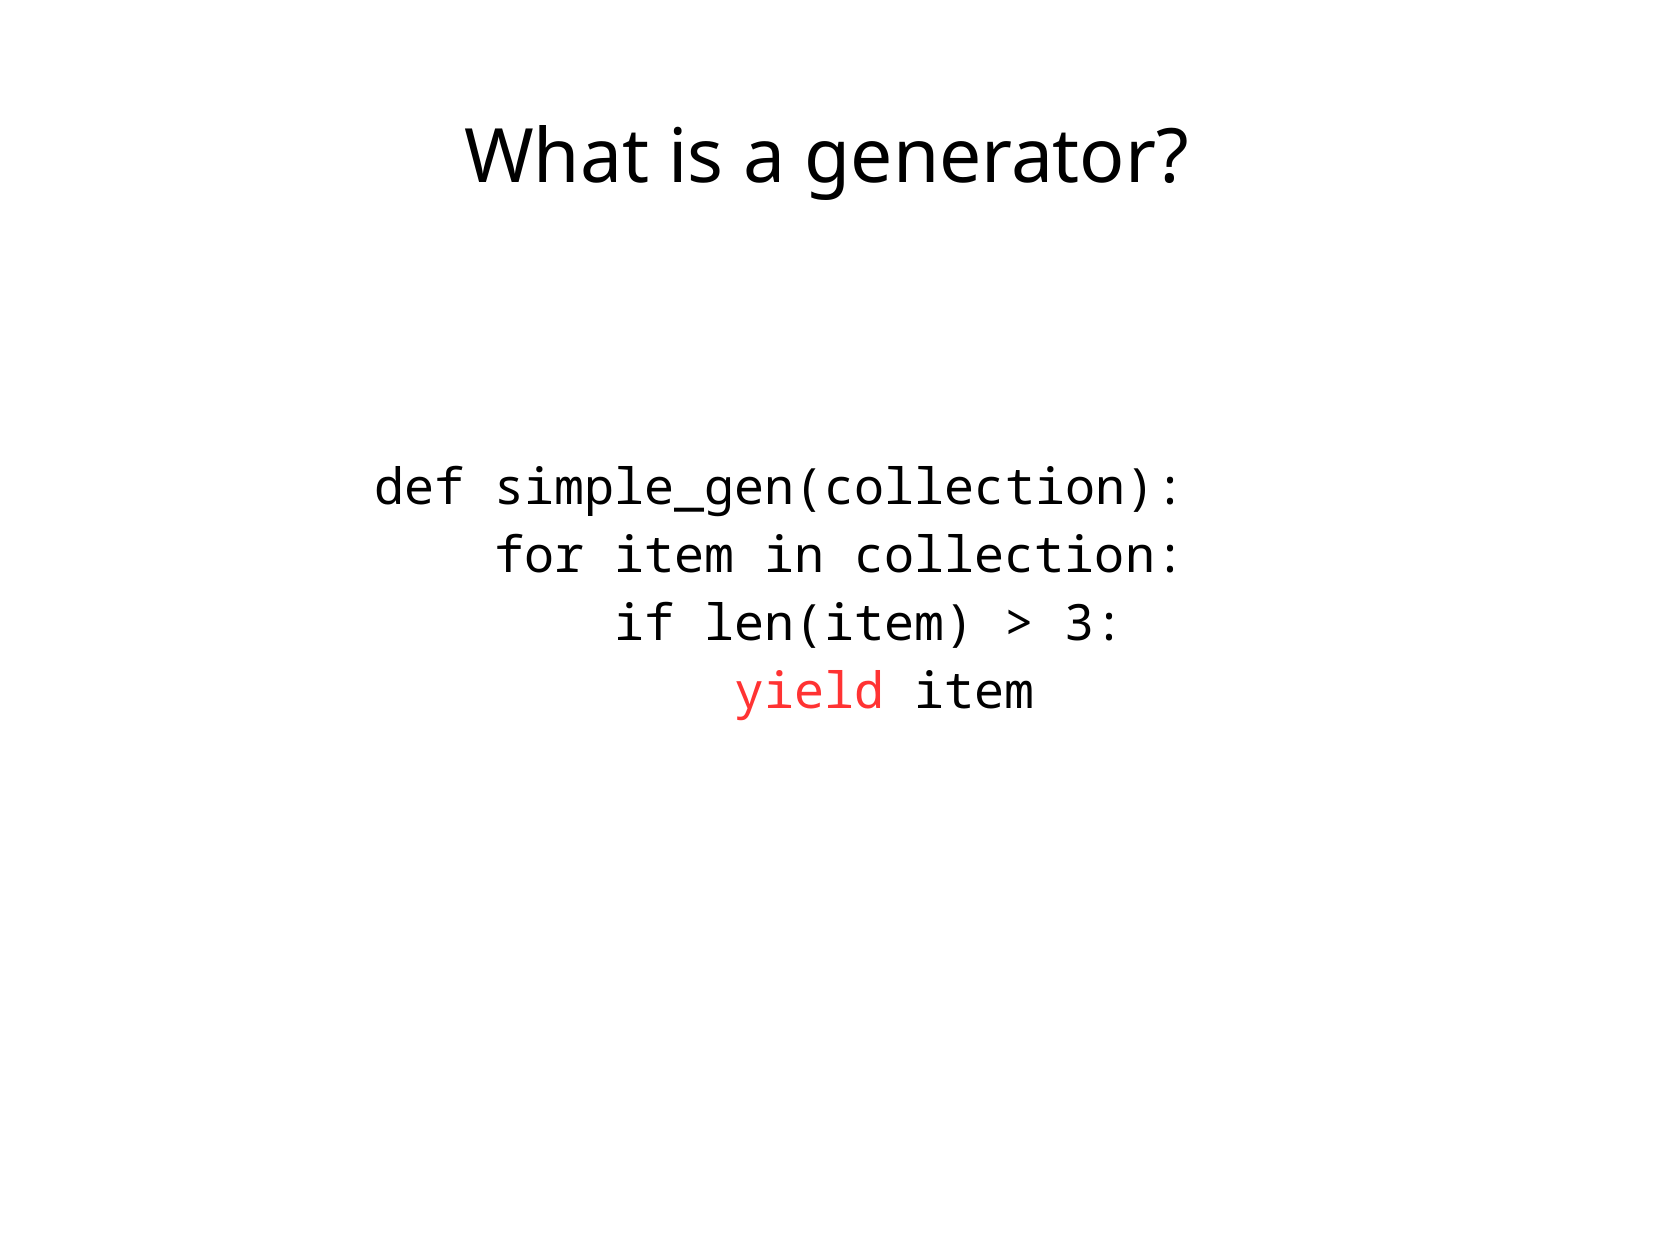

# What is a generator?
def simple_gen(collection):
 for item in collection:
 if len(item) > 3:
 yield item